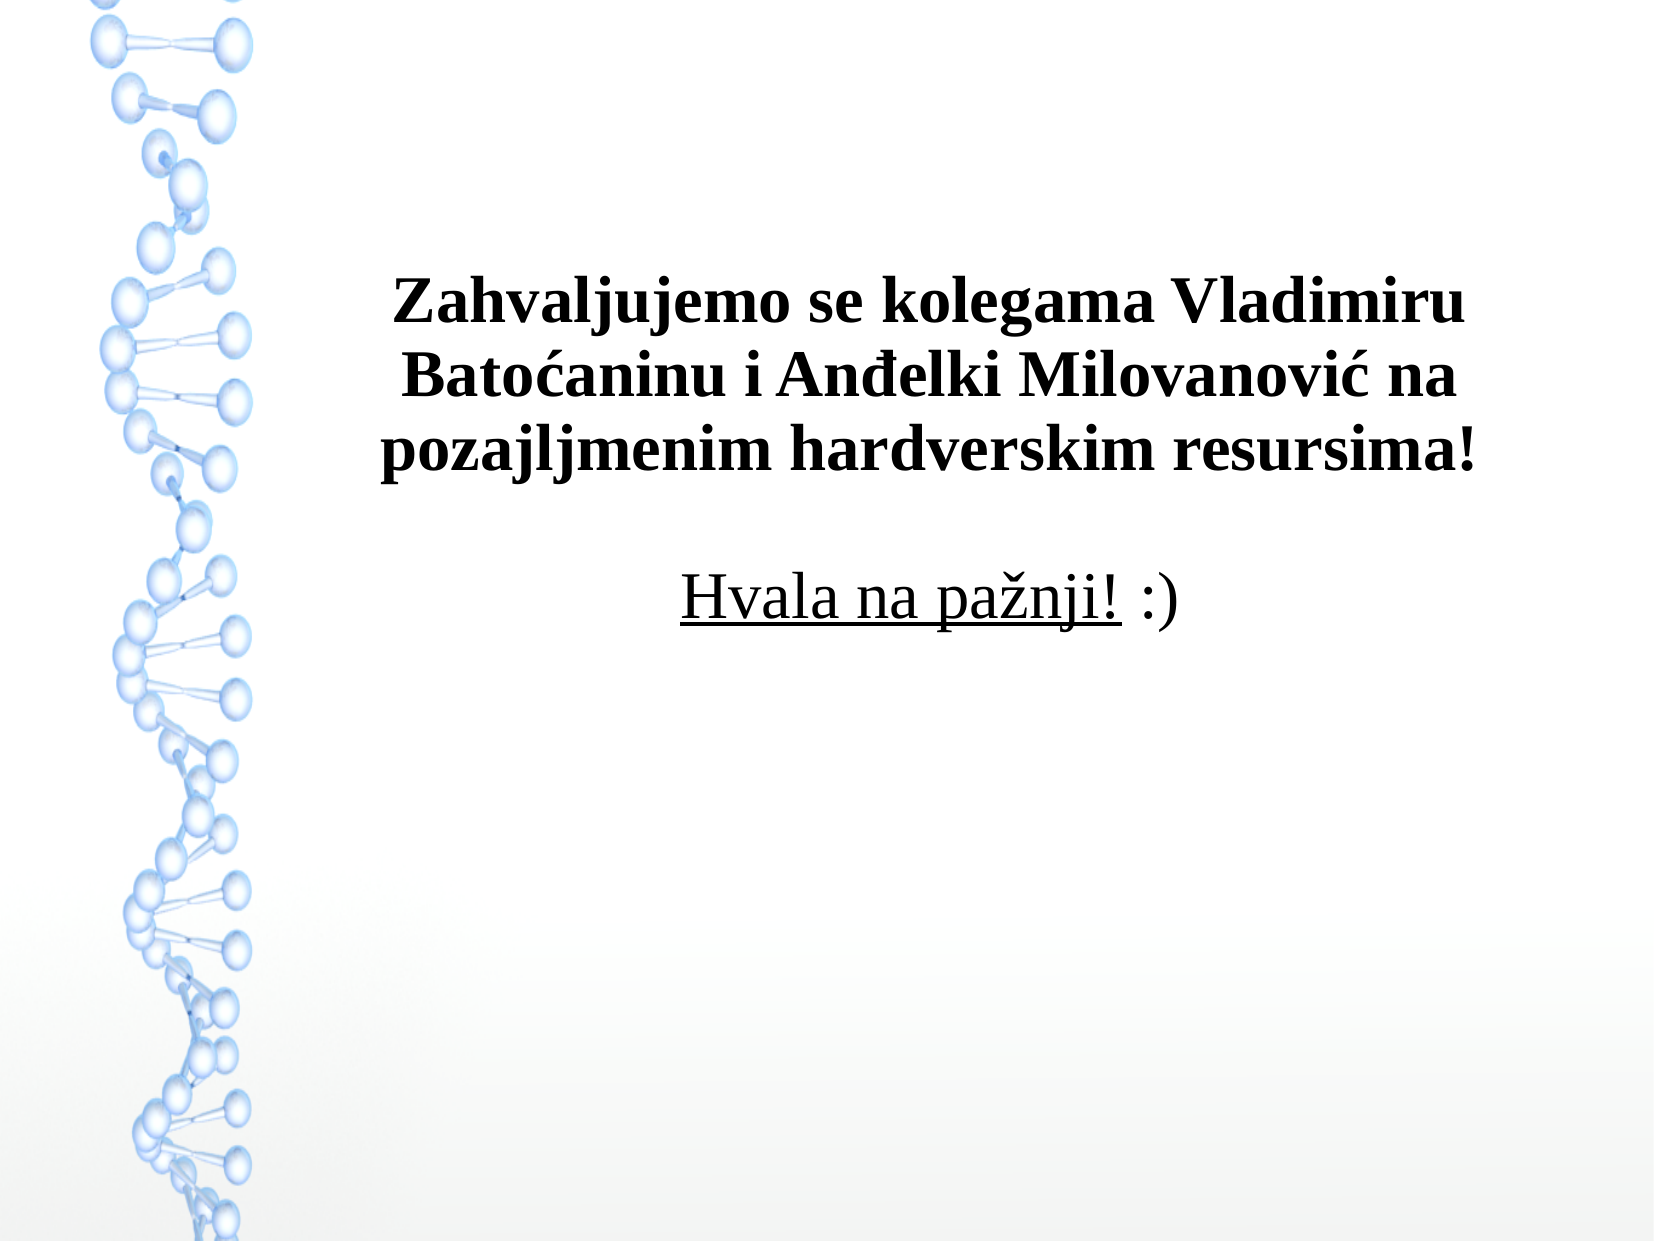

Zahvaljujemo se kolegama Vladimiru Batoćaninu i Anđelki Milovanović na pozajljmenim hardverskim resursima!
Hvala na pažnji! :)